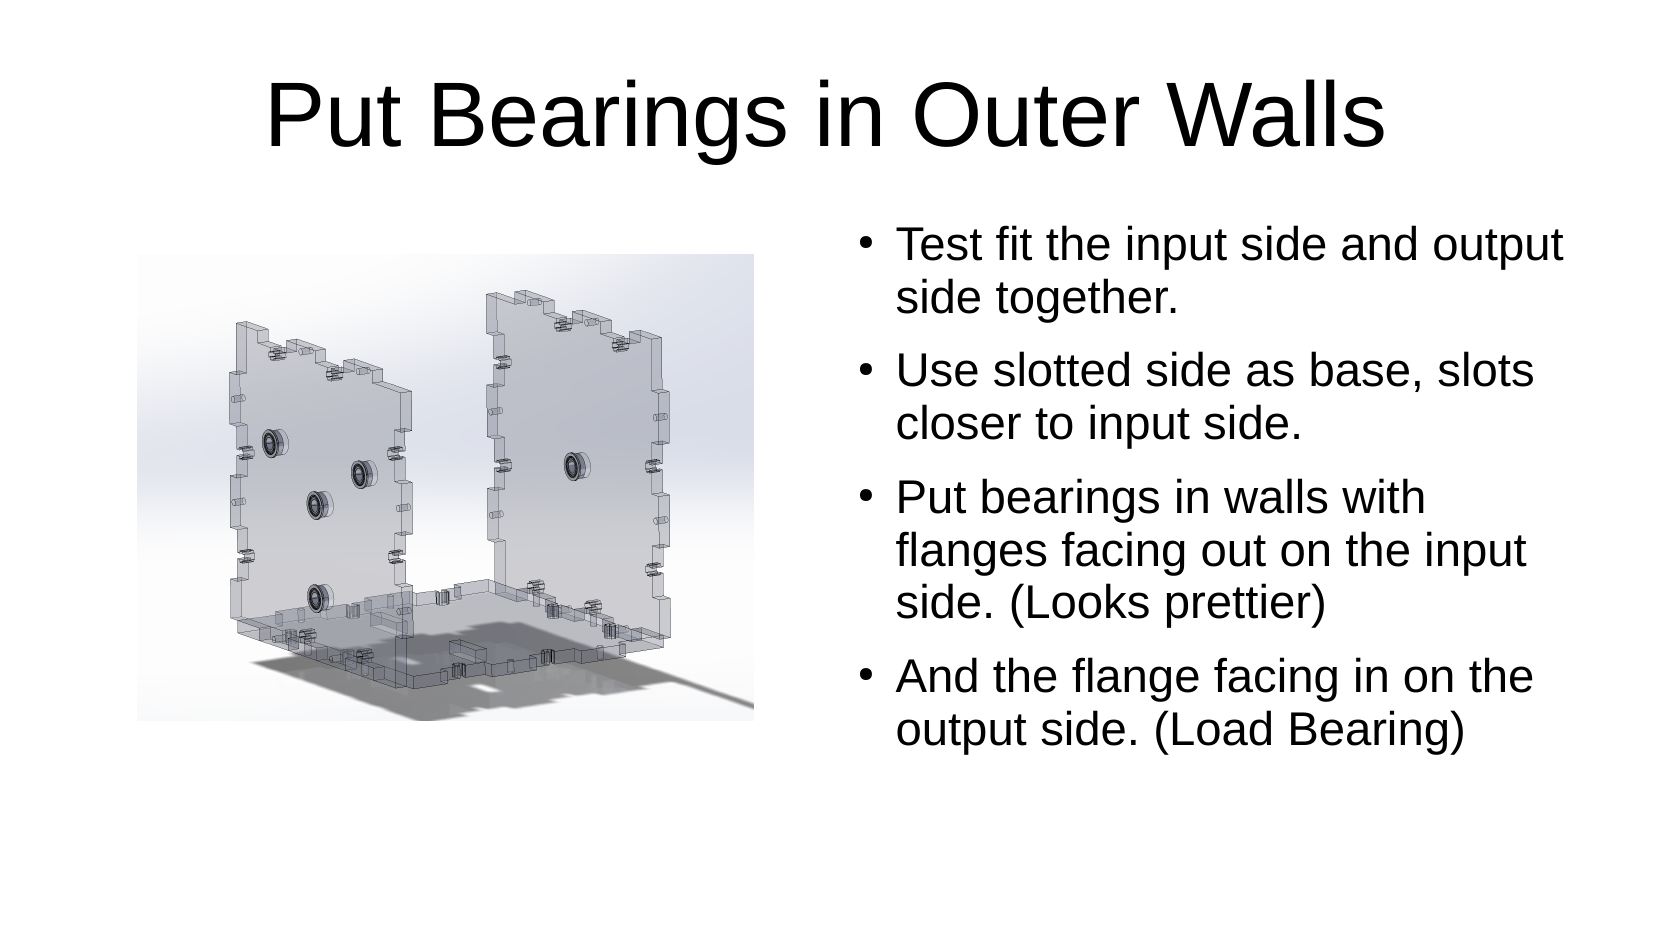

# Put Bearings in Outer Walls
Test fit the input side and output side together.
Use slotted side as base, slots closer to input side.
Put bearings in walls with flanges facing out on the input side. (Looks prettier)
And the flange facing in on the output side. (Load Bearing)